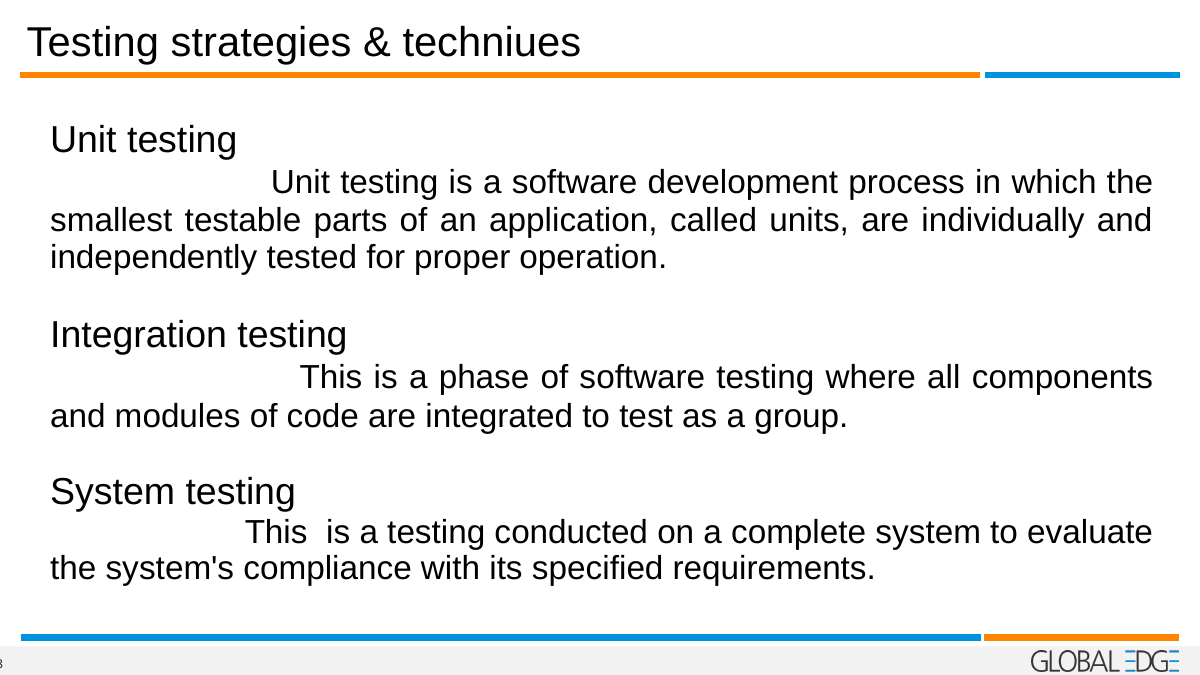

Testing strategies & techniues
Unit testing
 Unit testing is a software development process in which the smallest testable parts of an application, called units, are individually and independently tested for proper operation.
Integration testing
 This is a phase of software testing where all components and modules of code are integrated to test as a group.
System testing
 This is a testing conducted on a complete system to evaluate the system's compliance with its specified requirements.